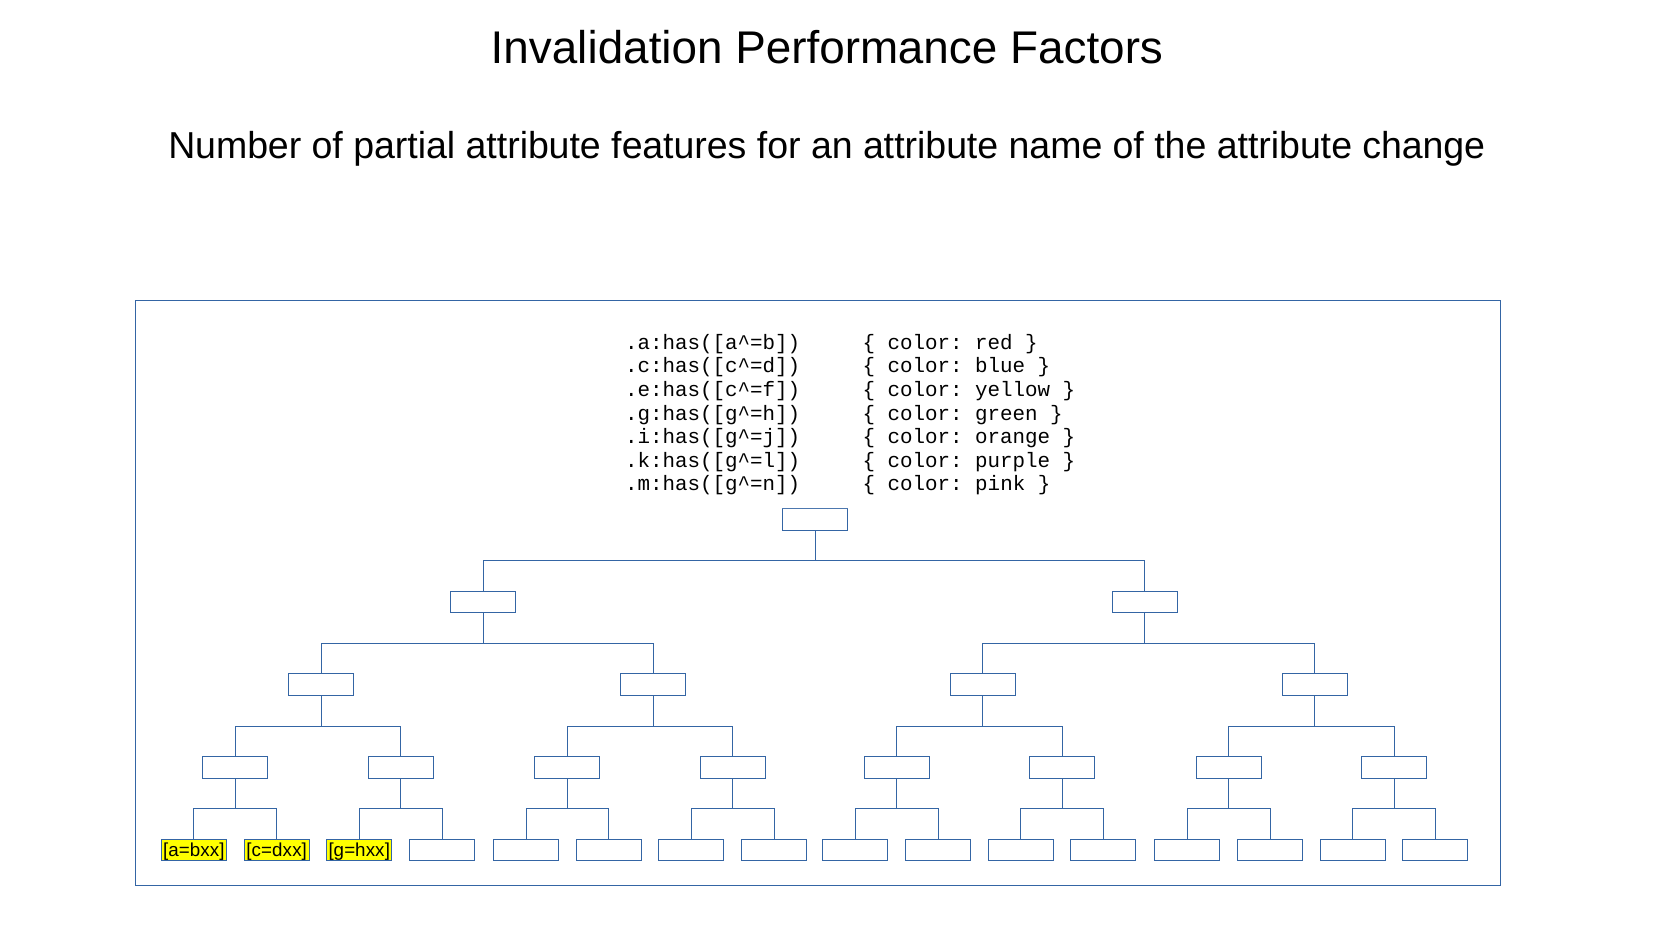

Invalidation Performance Factors
Number of partial attribute features for an attribute name of the attribute change
.a:has([a^=b]) { color: red }
.c:has([c^=d]) { color: blue }
.e:has([c^=f]) { color: yellow }
.g:has([g^=h]) { color: green }
.i:has([g^=j]) { color: orange }
.k:has([g^=l]) { color: purple }
.m:has([g^=n]) { color: pink }
[a=bxx]
[c=dxx]
[g=hxx]